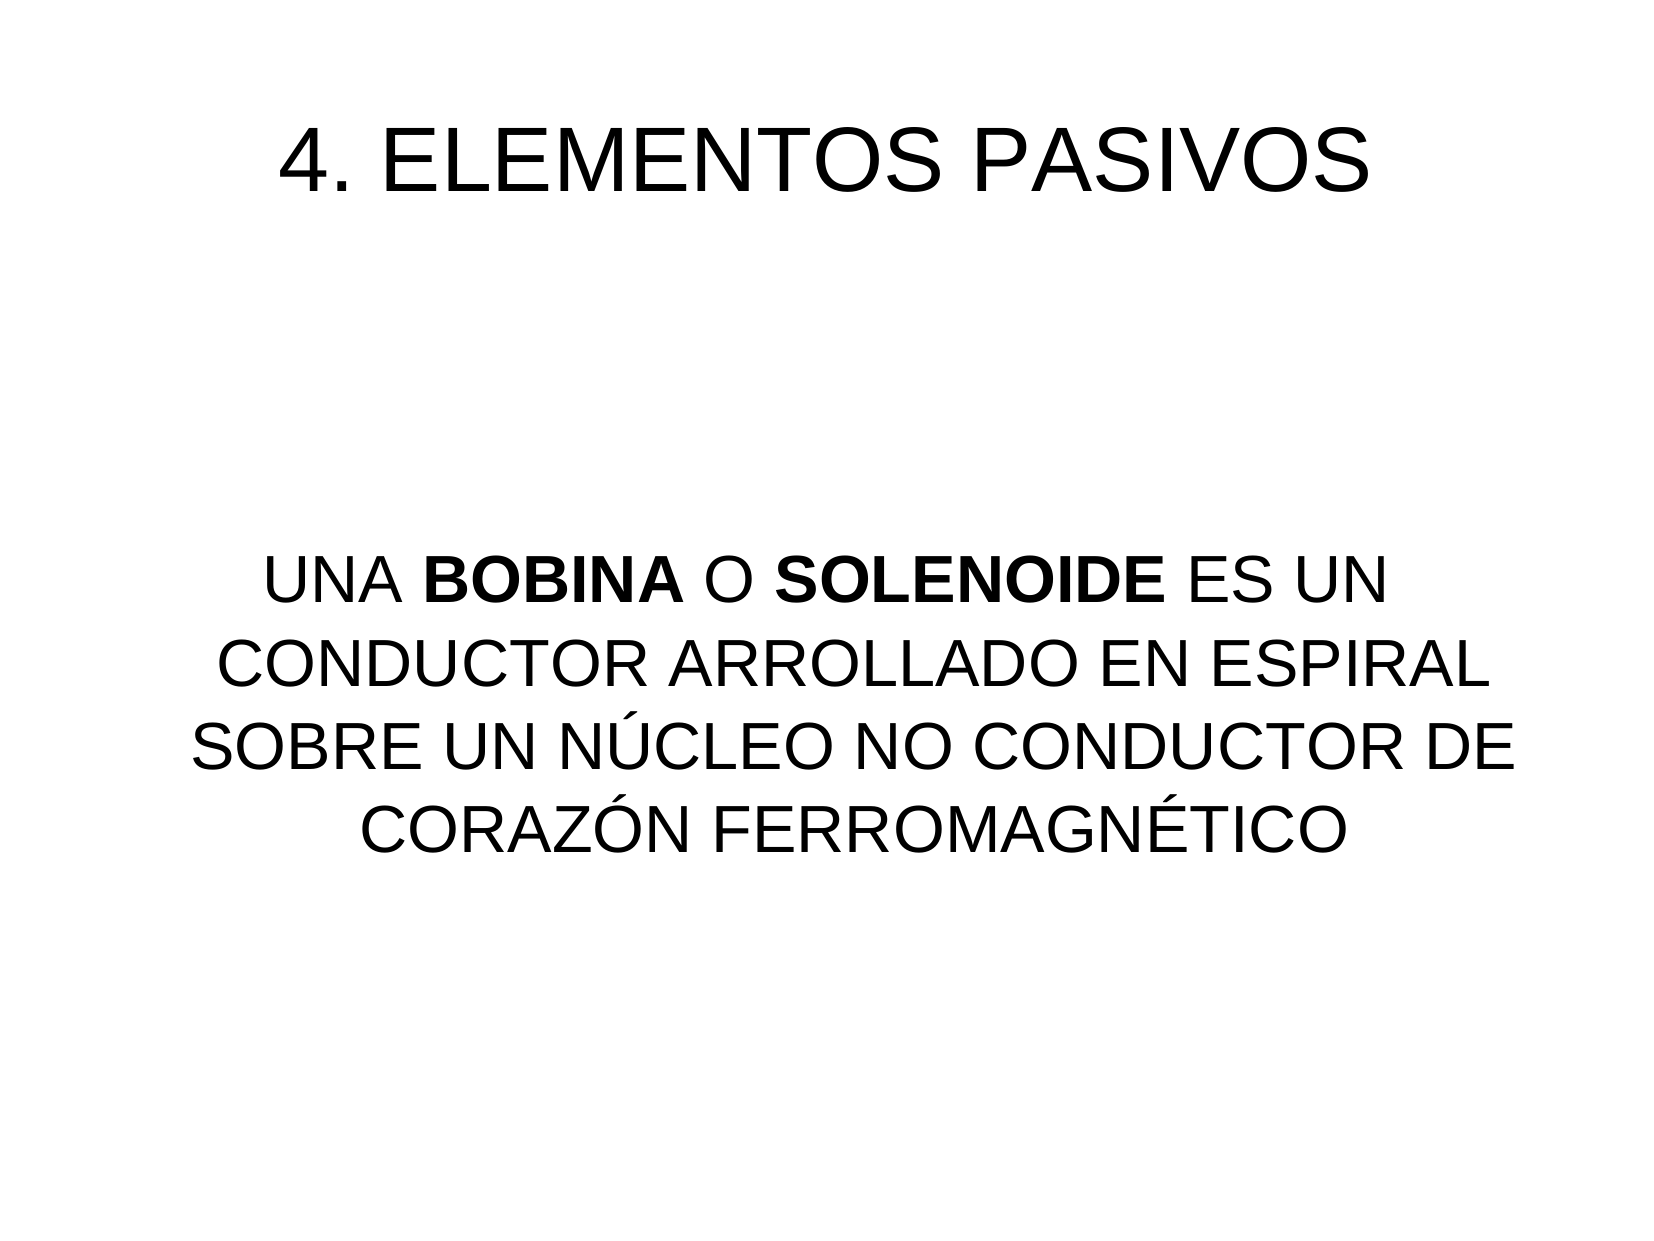

# 4. ELEMENTOS PASIVOS
UNA BOBINA O SOLENOIDE ES UN CONDUCTOR ARROLLADO EN ESPIRAL SOBRE UN NÚCLEO NO CONDUCTOR DE CORAZÓN FERROMAGNÉTICO